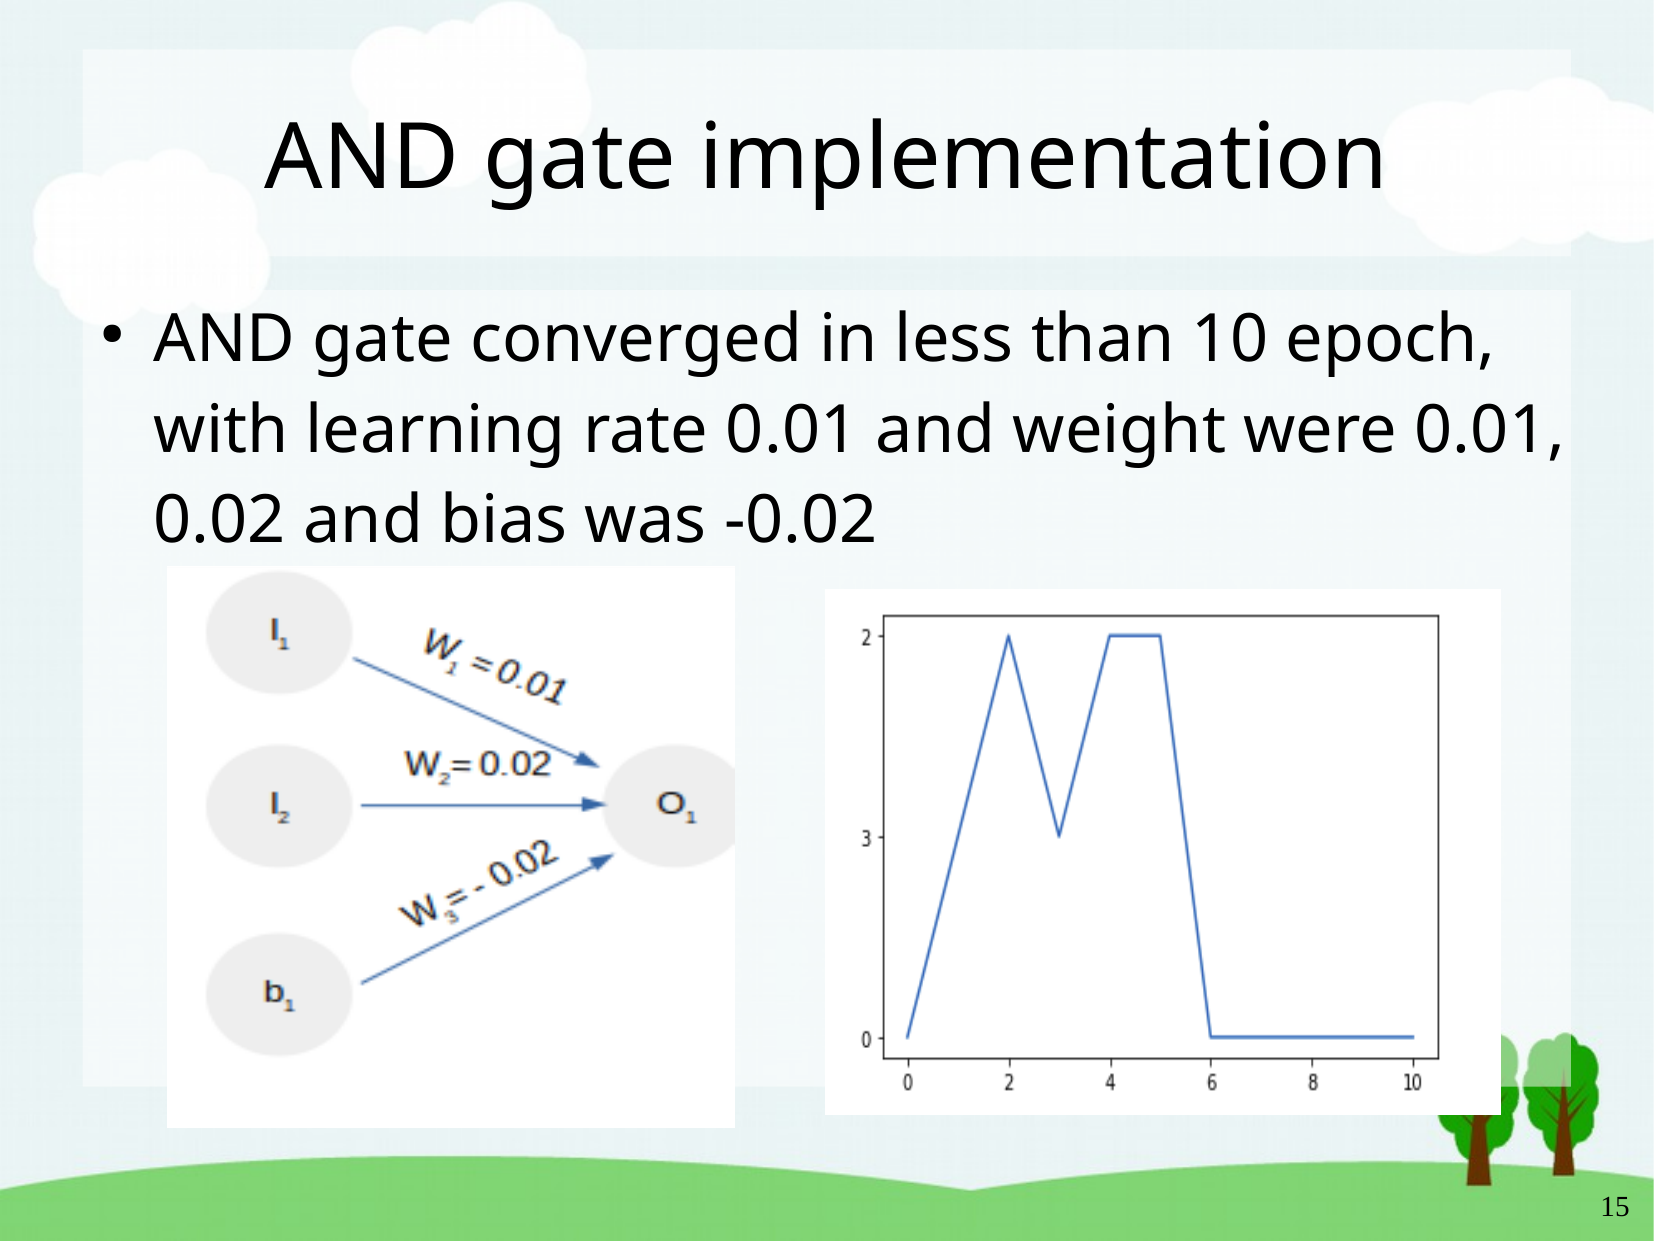

# AND gate implementation
AND gate converged in less than 10 epoch, with learning rate 0.01 and weight were 0.01, 0.02 and bias was -0.02
15